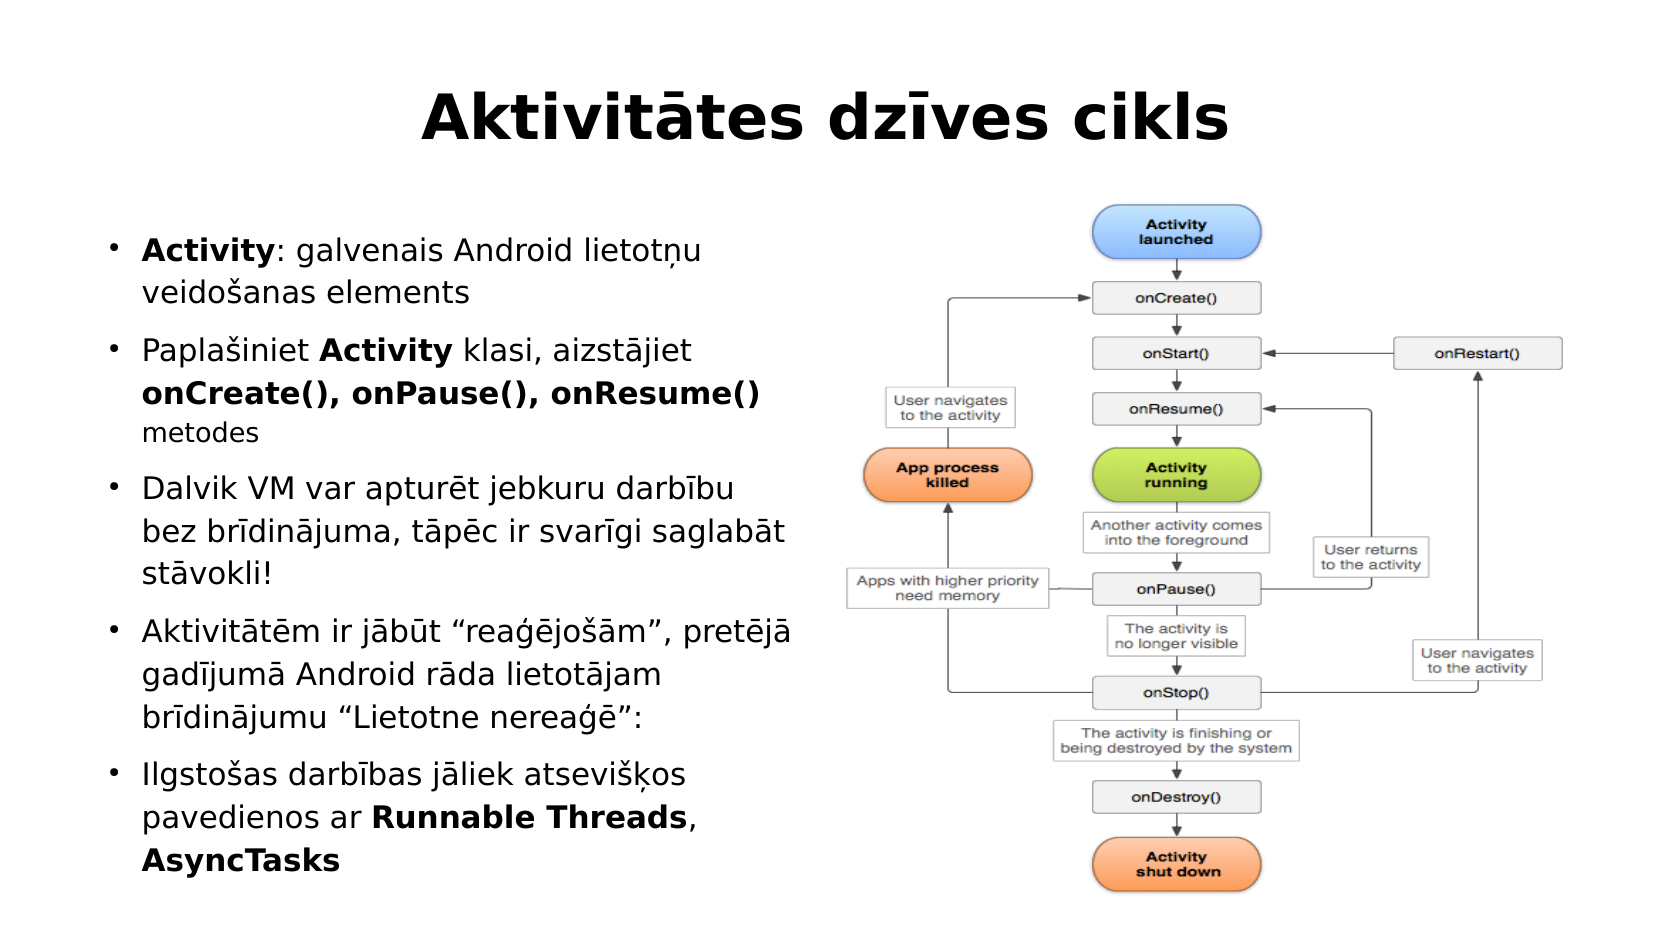

# Aktivitātes dzīves cikls
Activity: galvenais Android lietotņu veidošanas elements
Paplašiniet Activity klasi, aizstājiet onCreate(), onPause(), onResume() metodes
Dalvik VM var apturēt jebkuru darbību bez brīdinājuma, tāpēc ir svarīgi saglabāt stāvokli!
Aktivitātēm ir jābūt “reaģējošām”, pretējā gadījumā Android rāda lietotājam brīdinājumu “Lietotne nereaģē”:
Ilgstošas ​​darbības jāliek atsevišķos pavedienos ar Runnable Threads, AsyncTasks